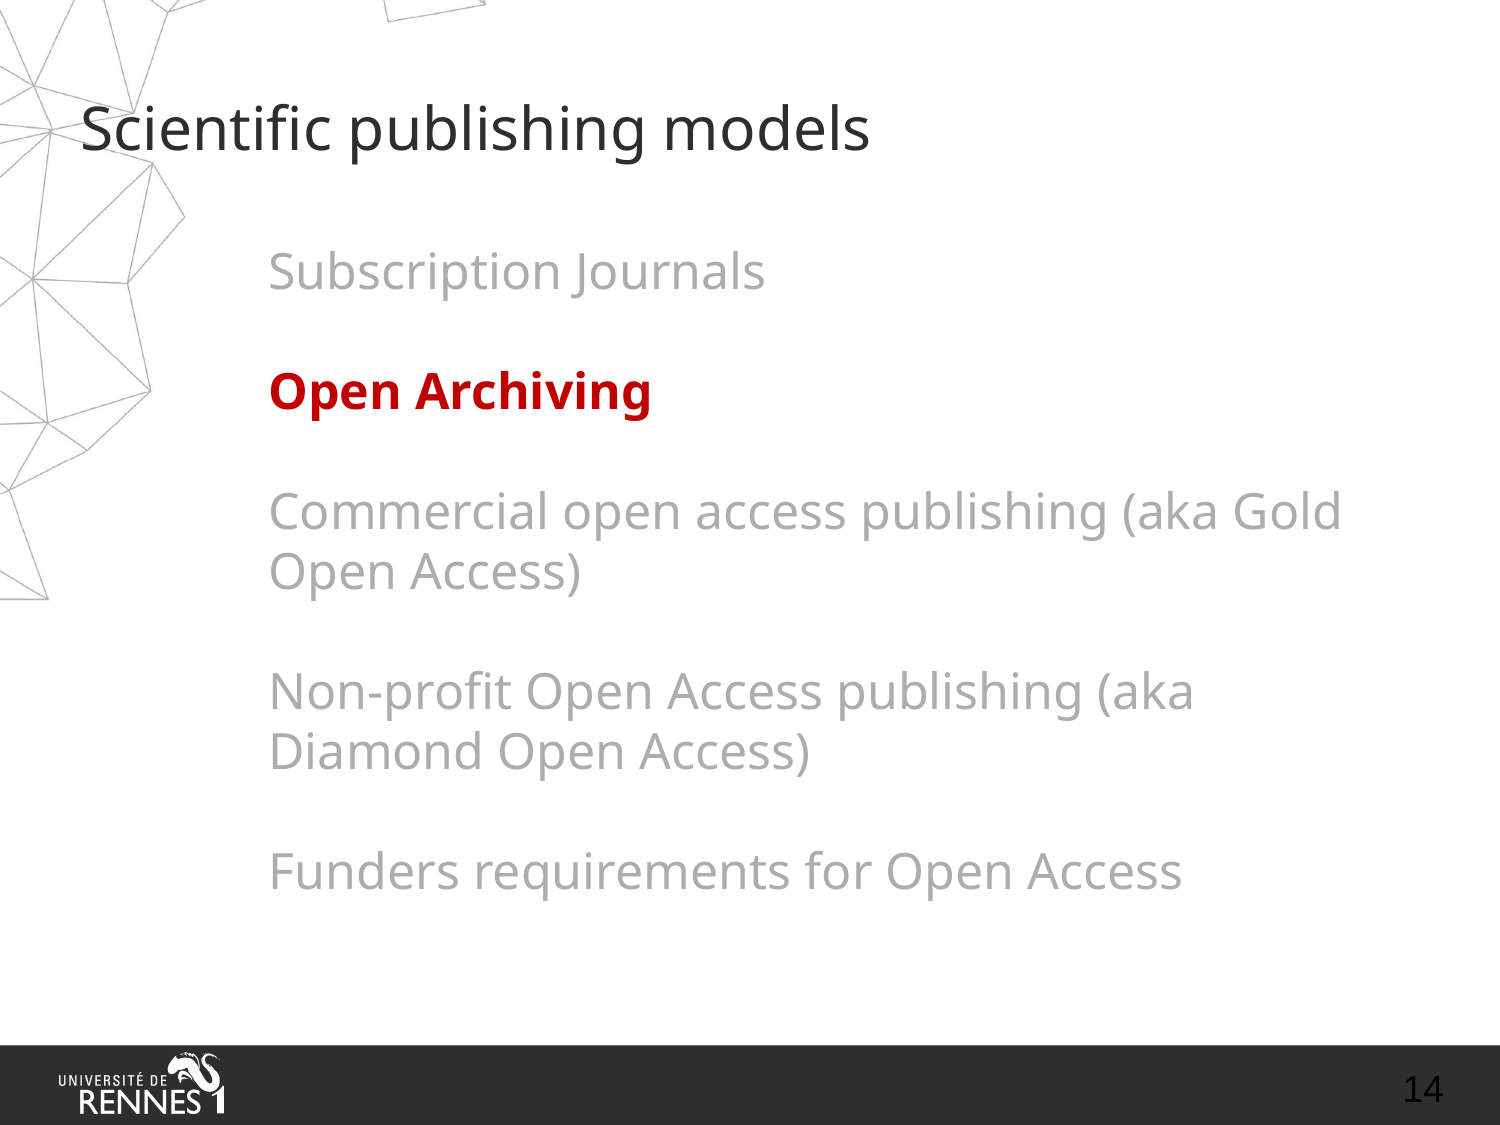

Scientific publishing models
Subscription Journals
Open Archiving
Commercial open access publishing (aka Gold Open Access)
Non-profit Open Access publishing (aka Diamond Open Access)
Funders requirements for Open Access